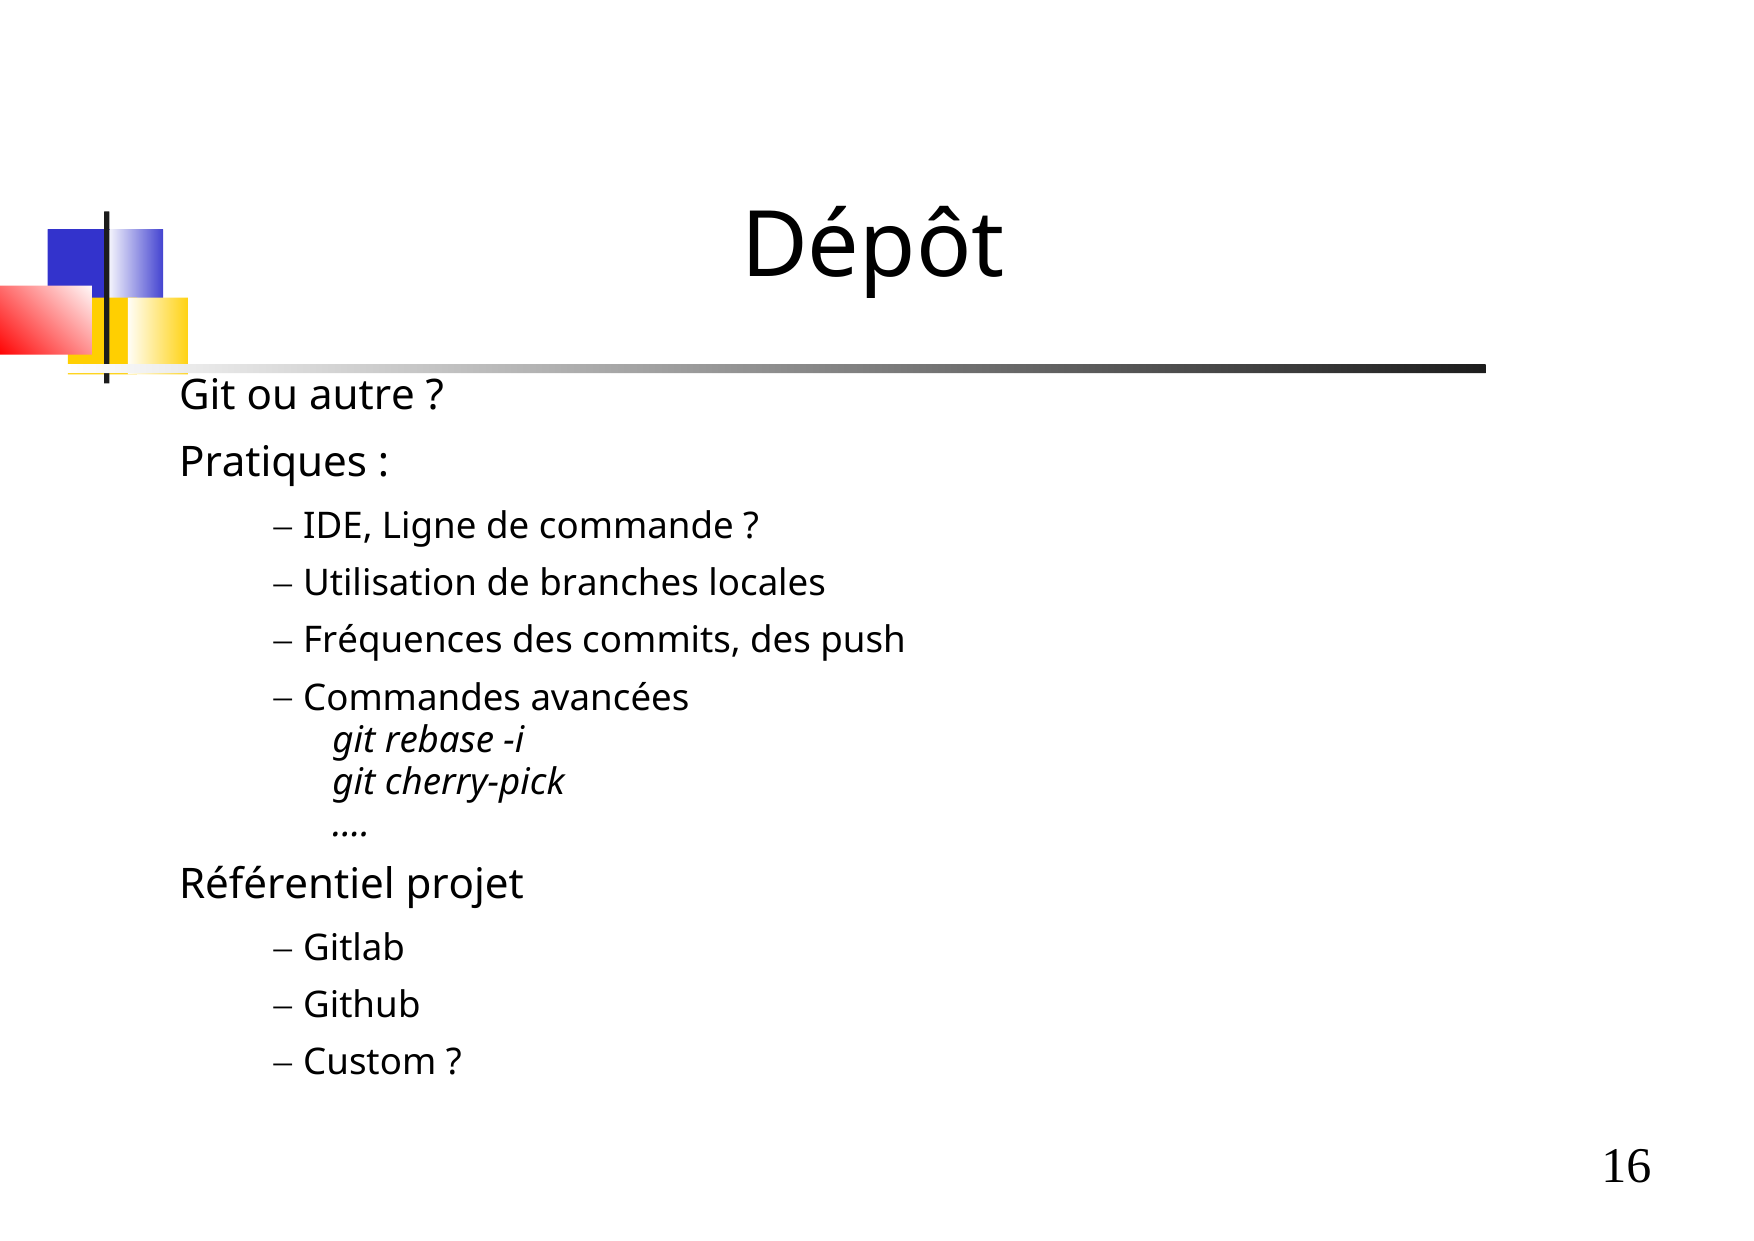

# Dépôt
Git ou autre ?
Pratiques :
IDE, Ligne de commande ?
Utilisation de branches locales
Fréquences des commits, des push
Commandes avancées
git rebase -i
git cherry-pick
….
Référentiel projet
Gitlab
Github
Custom ?